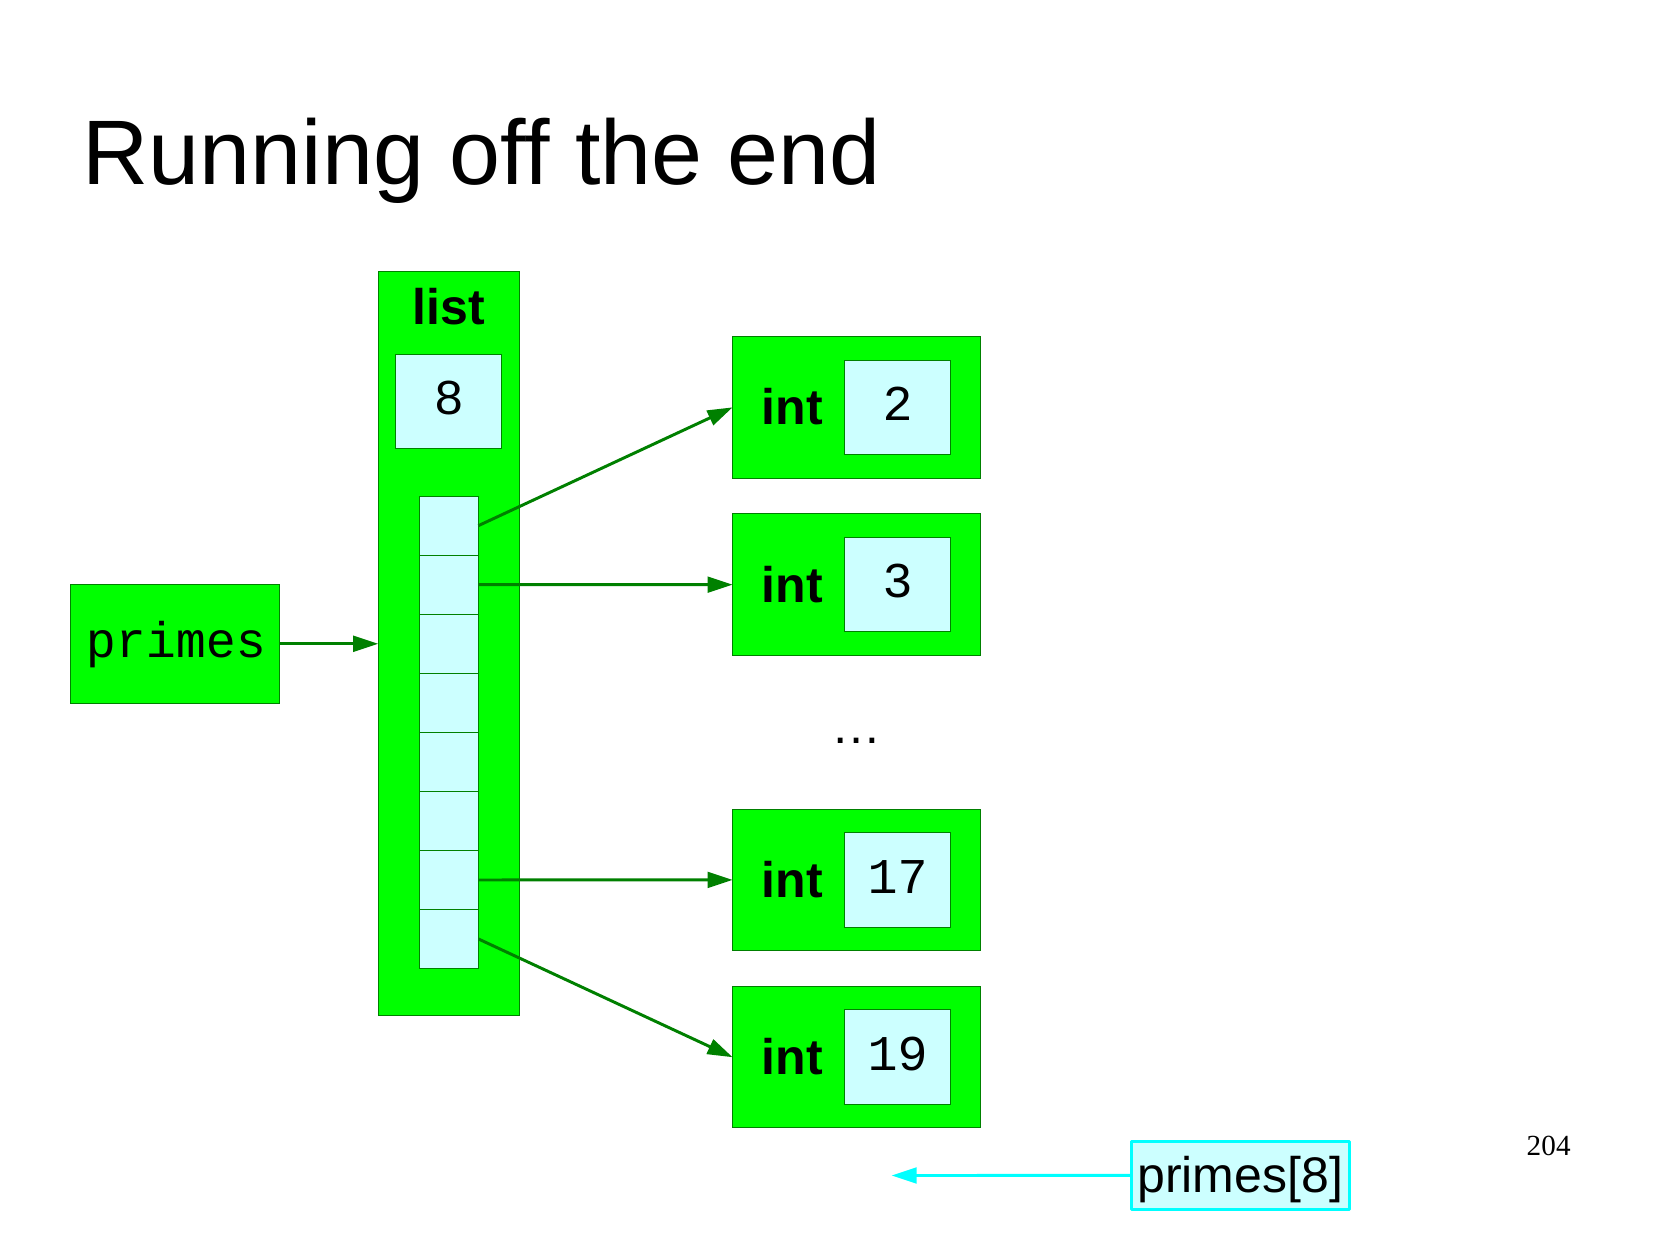

# Running off the end
list
int
2
8
int
3
primes
…
int
17
int
19
204
primes[8]